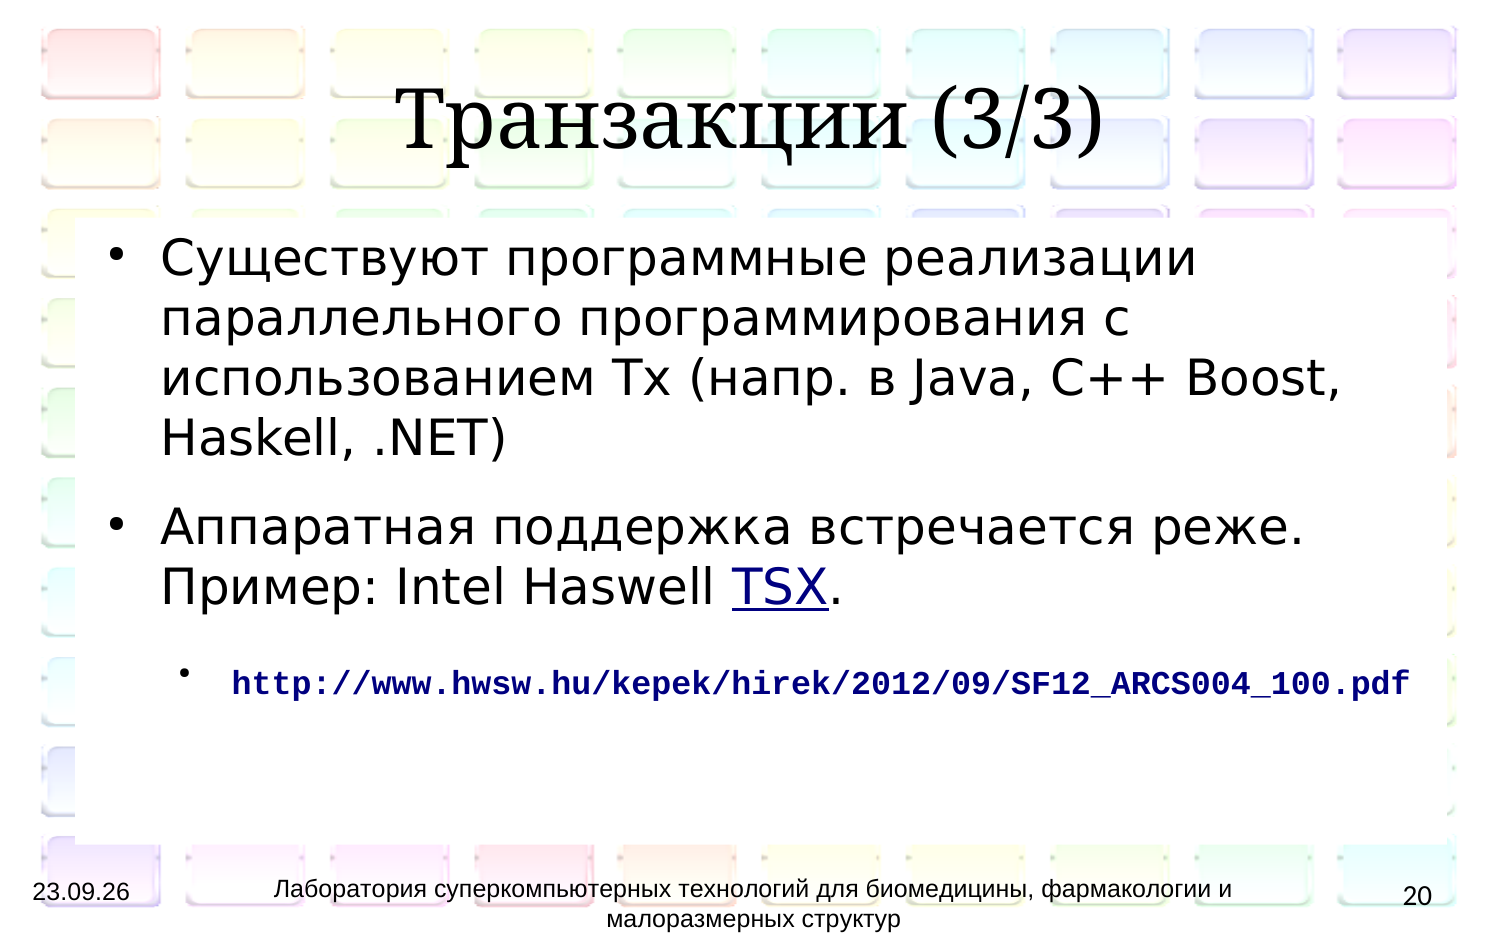

# Транзакции (3/3)
Существуют программные реализации параллельного программирования с использованием Tx (напр. в Java, С++ Boost, Haskell, .NET)
Аппаратная поддержка встречается реже. Пример: Intel Haswell TSX.
http://www.hwsw.hu/kepek/hirek/2012/09/SF12_ARCS004_100.pdf
Лаборатория суперкомпьютерных технологий для биомедицины, фармакологии и малоразмерных структур